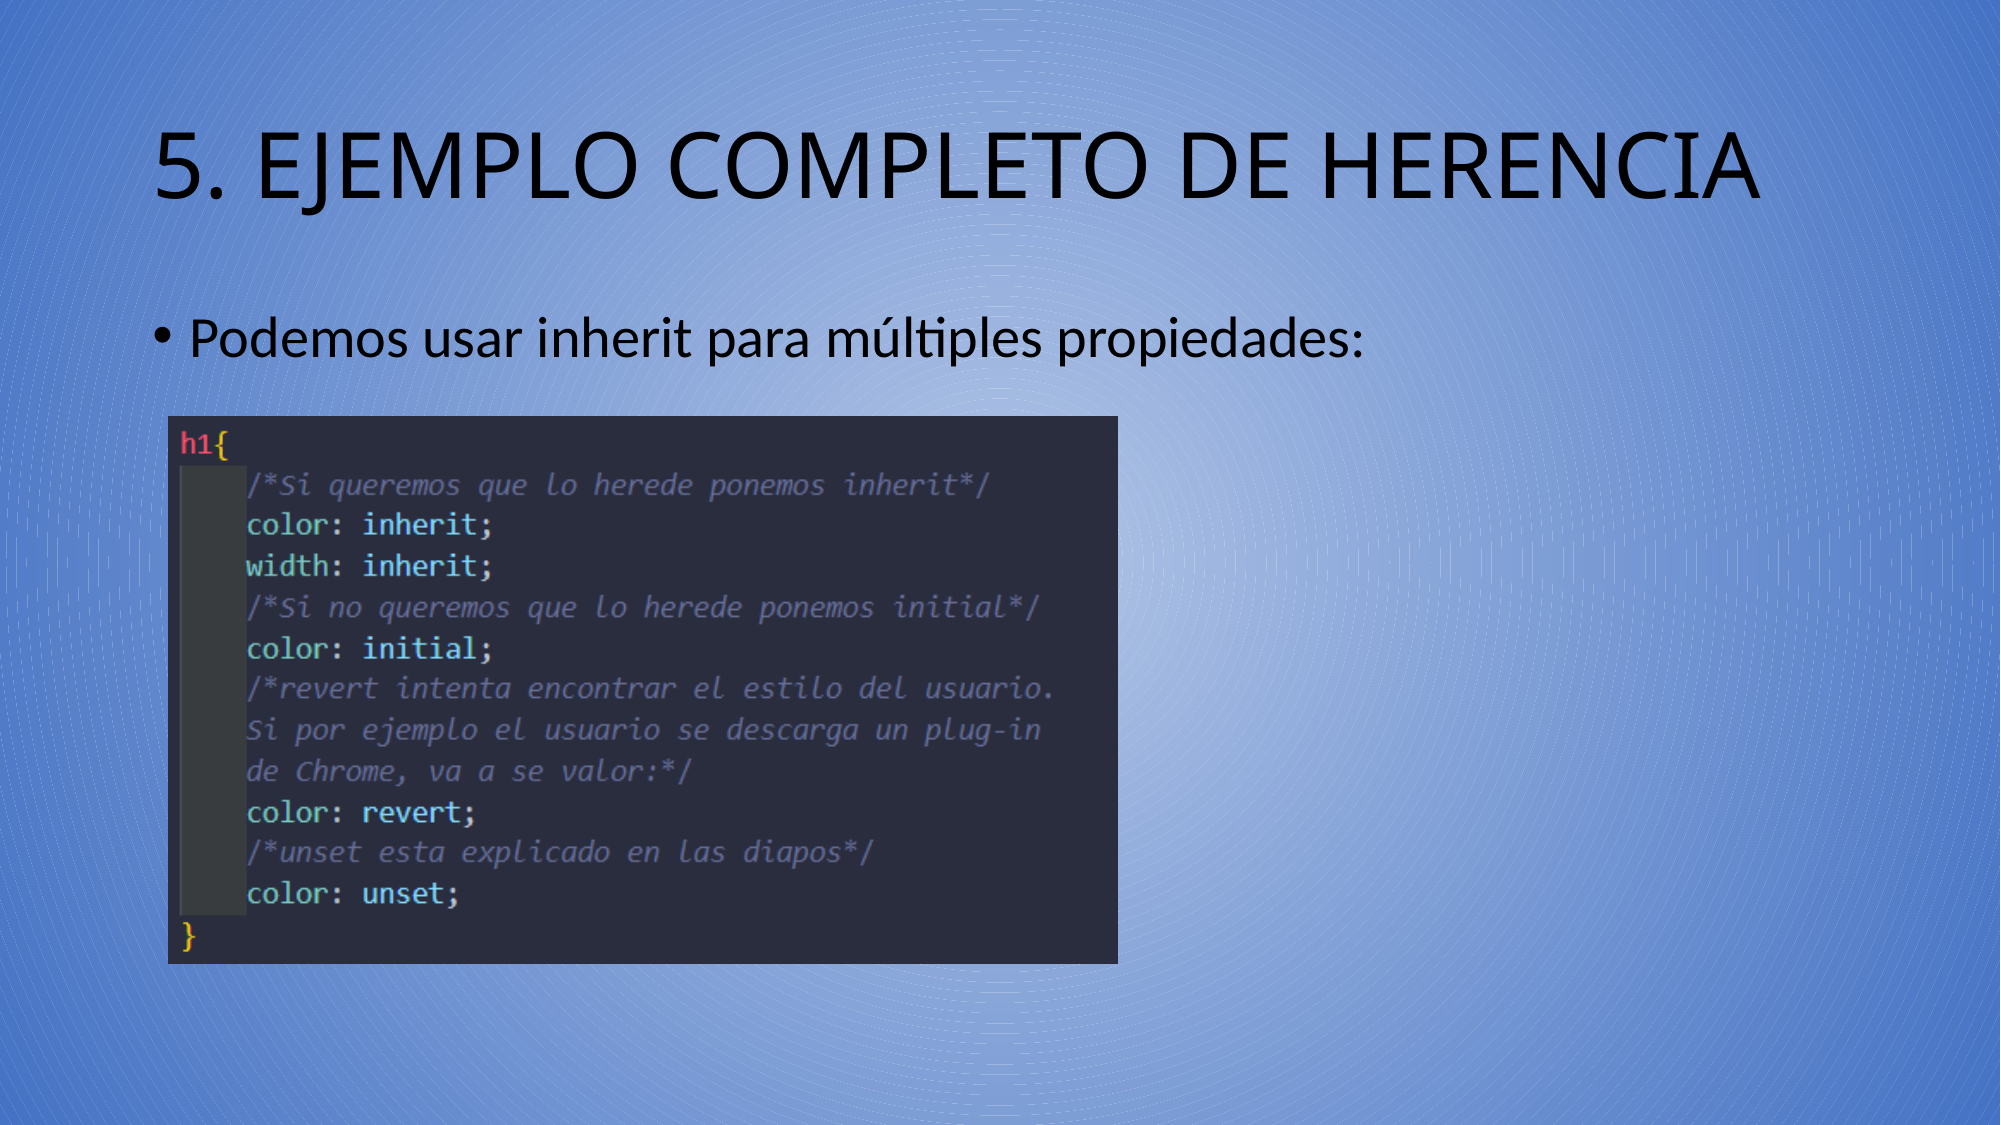

# 5. EJEMPLO COMPLETO DE HERENCIA
Podemos usar inherit para múltiples propiedades: